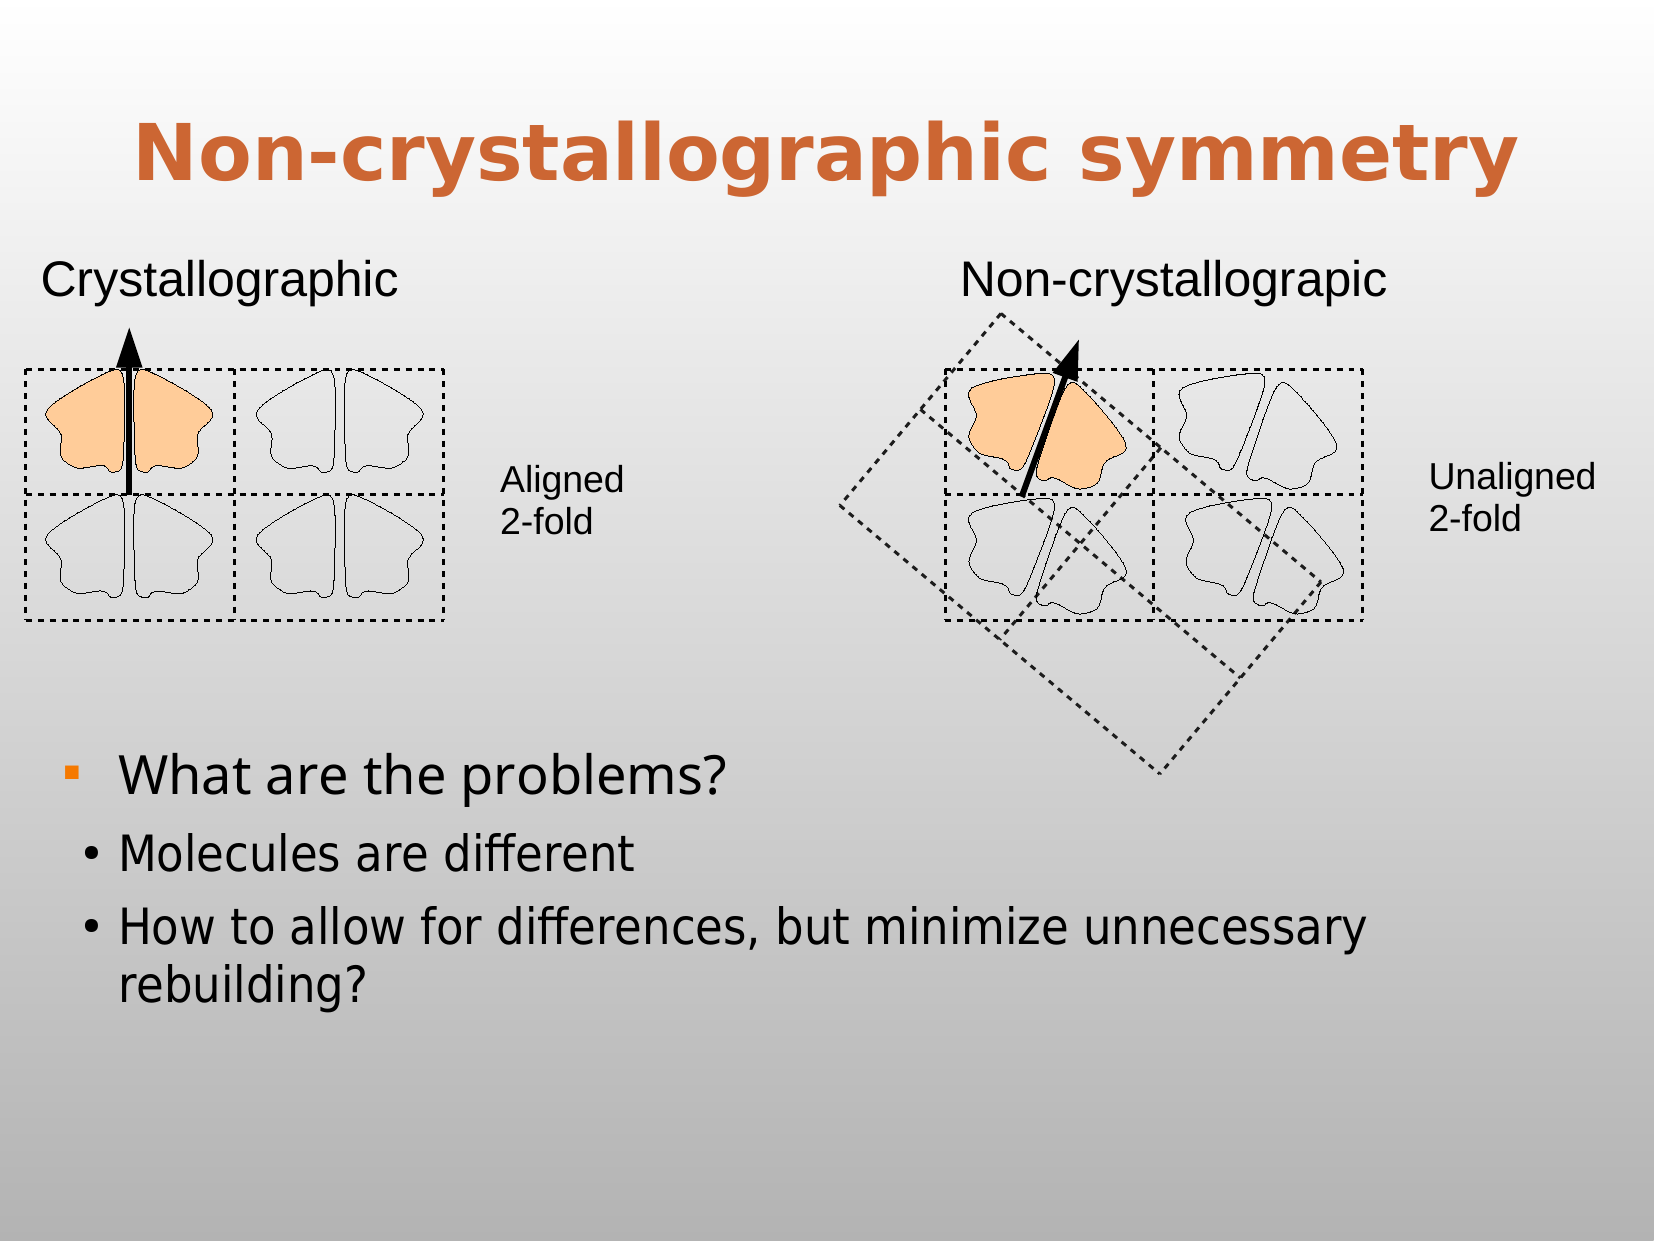

# Non-crystallographic symmetry
Crystallographic
Non-crystallograpic
Unaligned
2-fold
Aligned
2-fold
What are the problems?
Molecules are different
How to allow for differences, but minimize unnecessary rebuilding?